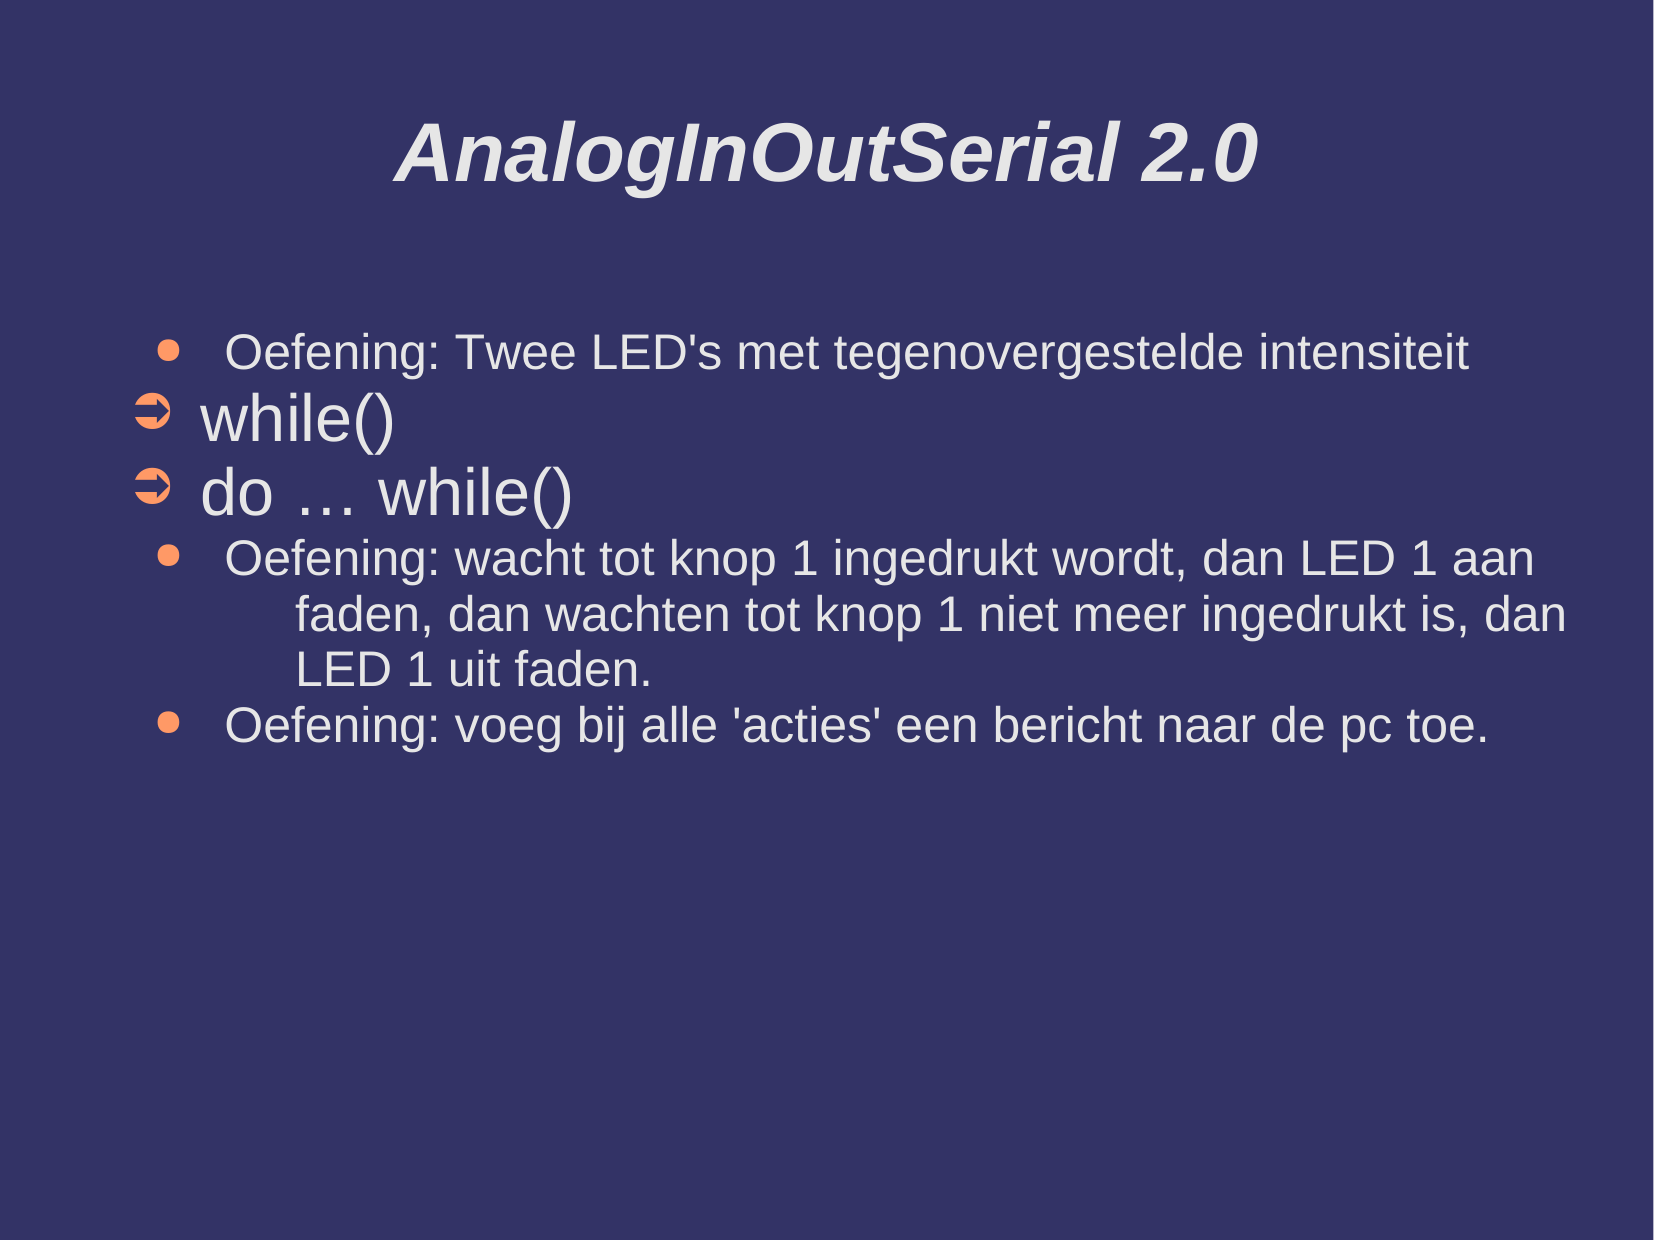

# AnalogInOutSerial 2.0
Oefening: Twee LED's met tegenovergestelde intensiteit
while()
do … while()
Oefening: wacht tot knop 1 ingedrukt wordt, dan LED 1 aan faden, dan wachten tot knop 1 niet meer ingedrukt is, dan LED 1 uit faden.
Oefening: voeg bij alle 'acties' een bericht naar de pc toe.